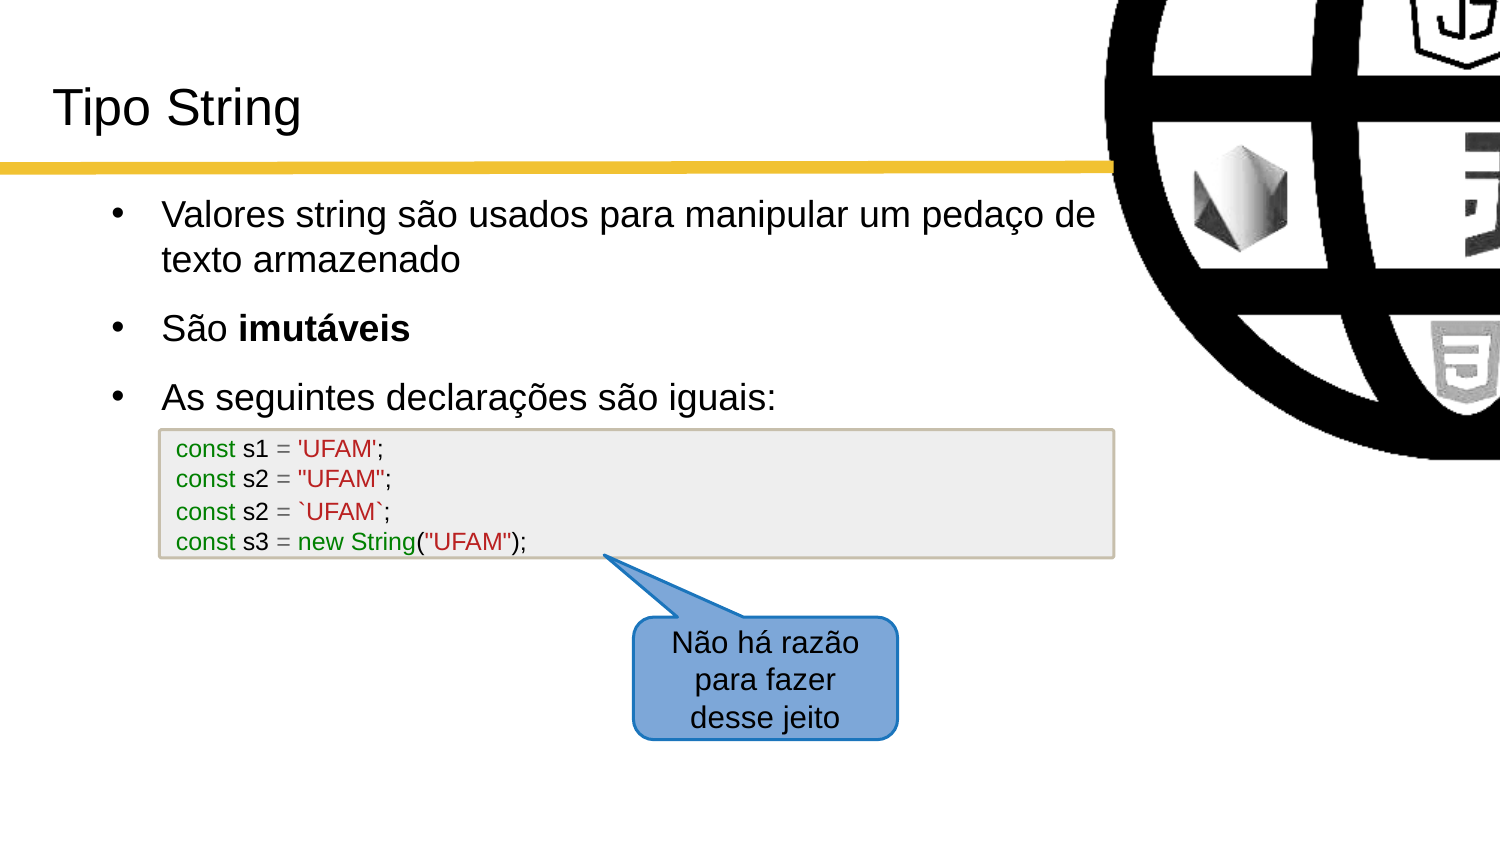

Tipo String
Valores string são usados para manipular um pedaço de texto armazenado
São imutáveis
As seguintes declarações são iguais:
const s1 = 'UFAM';
const s2 = "UFAM";
const s2 = `UFAM`;
const s3 = new String("UFAM");
Não há razão
para fazer
desse jeito